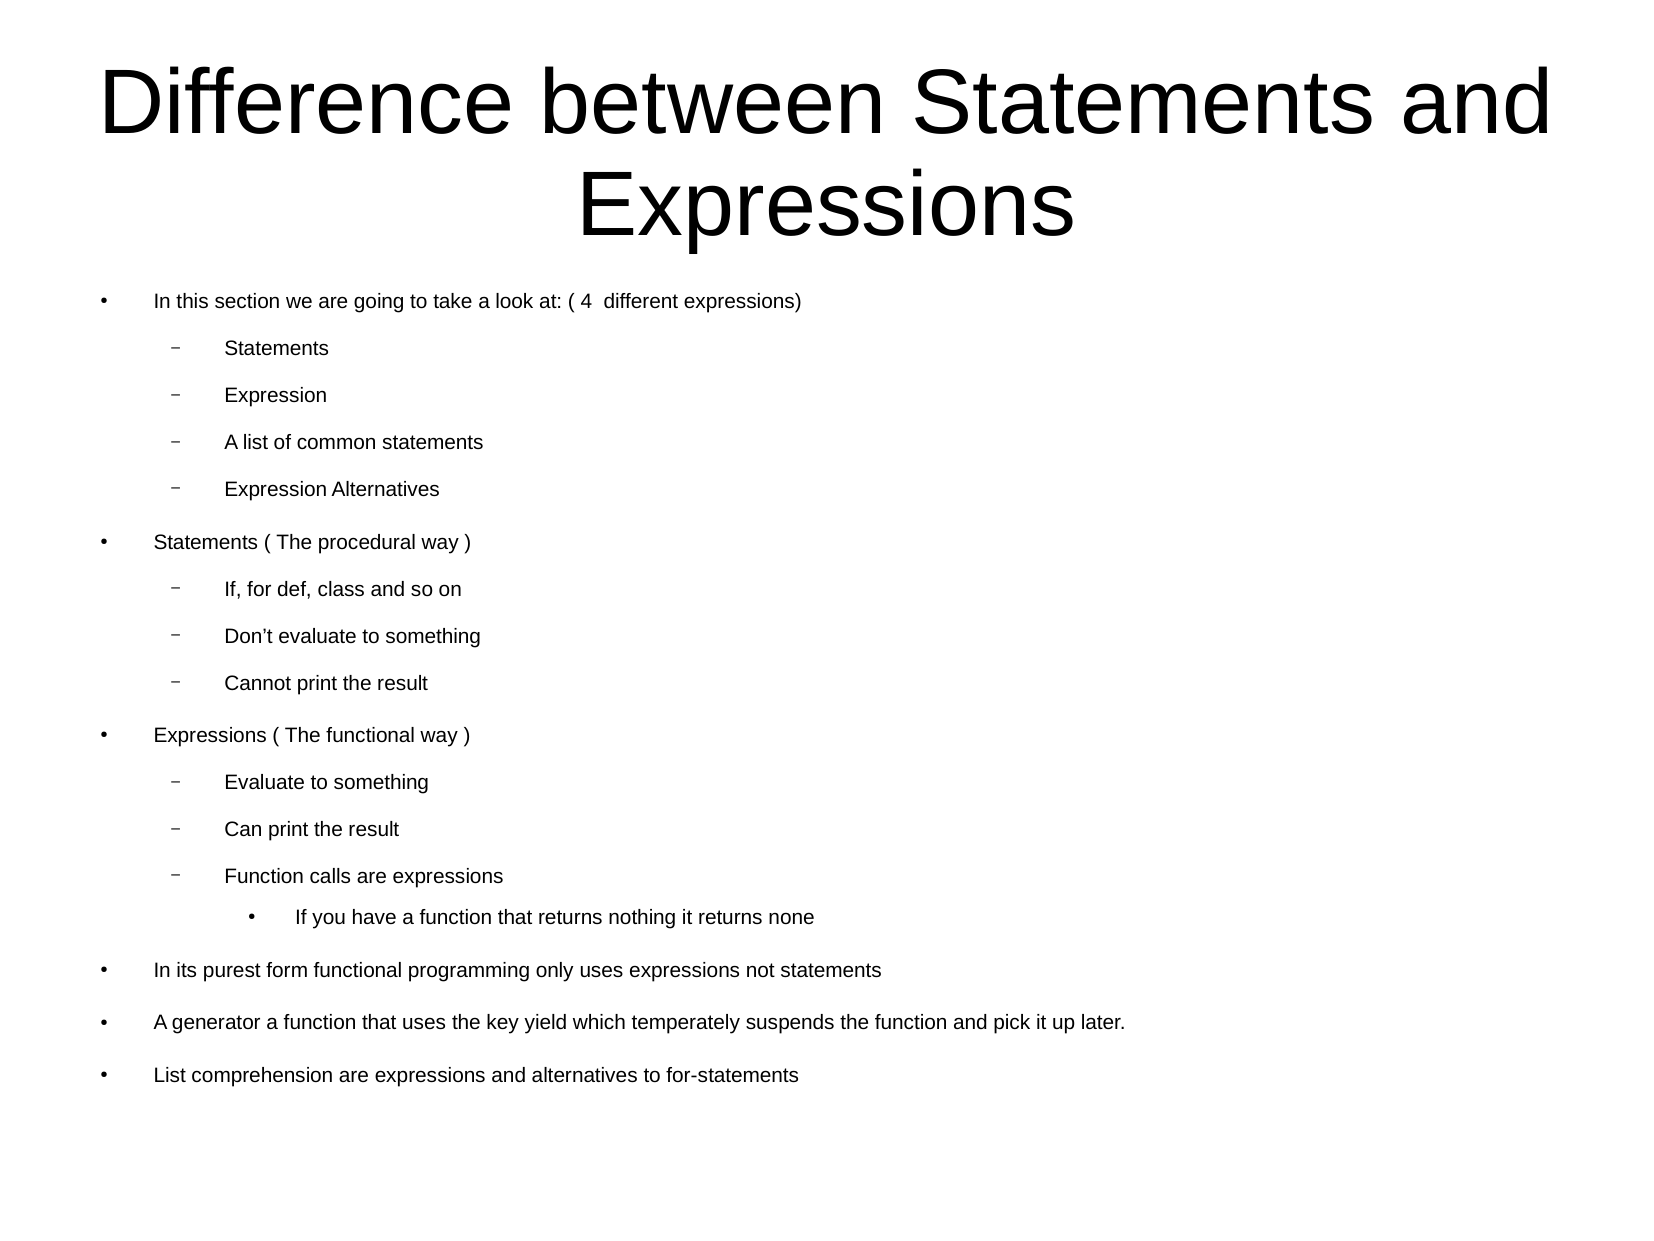

# Difference between Statements and Expressions
In this section we are going to take a look at: ( 4 different expressions)
Statements
Expression
A list of common statements
Expression Alternatives
Statements ( The procedural way )
If, for def, class and so on
Don’t evaluate to something
Cannot print the result
Expressions ( The functional way )
Evaluate to something
Can print the result
Function calls are expressions
If you have a function that returns nothing it returns none
In its purest form functional programming only uses expressions not statements
A generator a function that uses the key yield which temperately suspends the function and pick it up later.
List comprehension are expressions and alternatives to for-statements